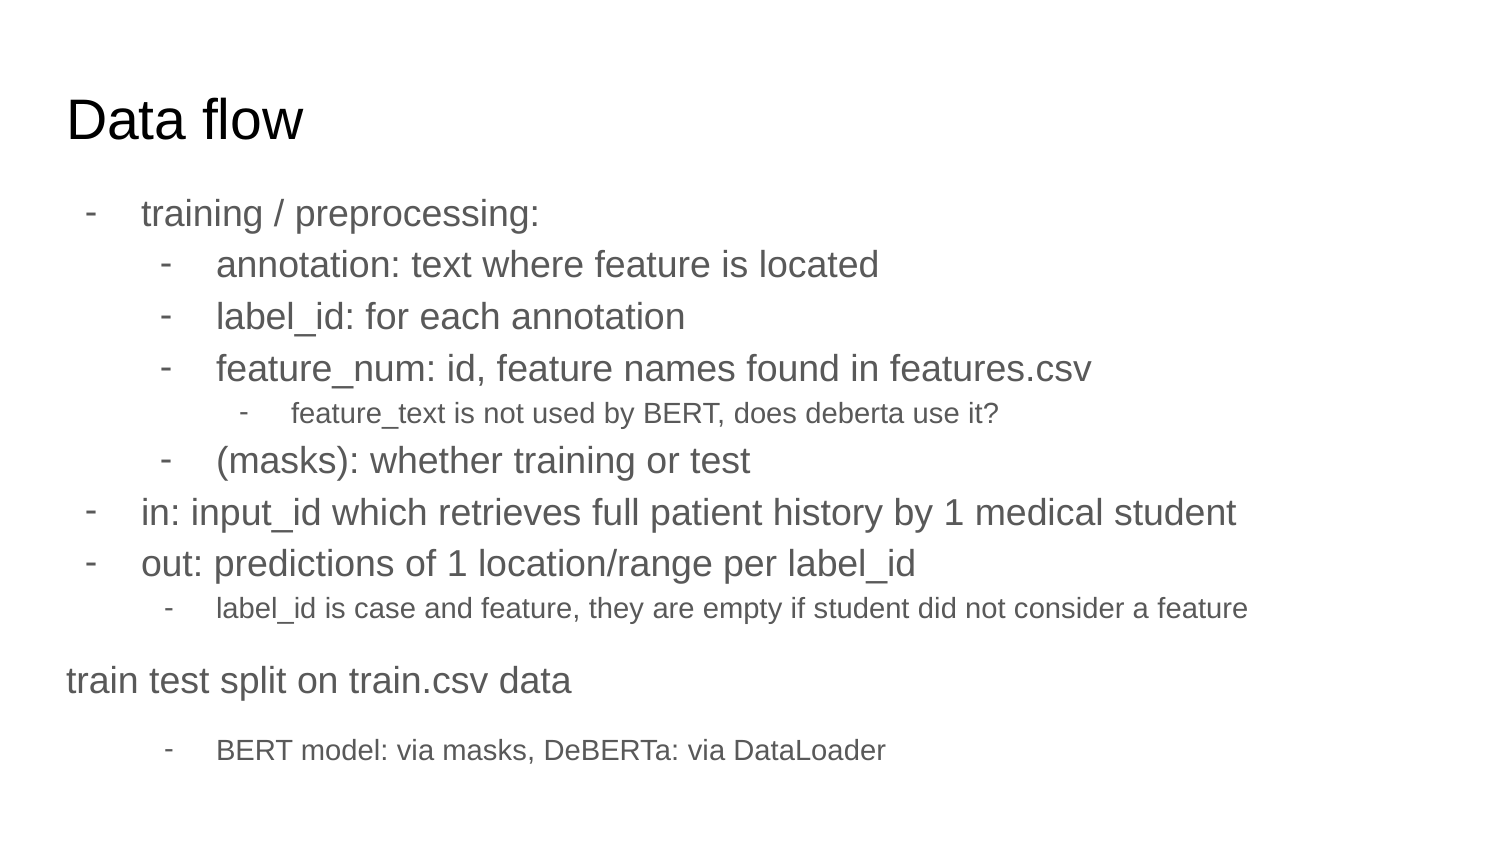

# Data flow
training / preprocessing:
annotation: text where feature is located
label_id: for each annotation
feature_num: id, feature names found in features.csv
feature_text is not used by BERT, does deberta use it?
(masks): whether training or test
in: input_id which retrieves full patient history by 1 medical student
out: predictions of 1 location/range per label_id
label_id is case and feature, they are empty if student did not consider a feature
train test split on train.csv data
BERT model: via masks, DeBERTa: via DataLoader